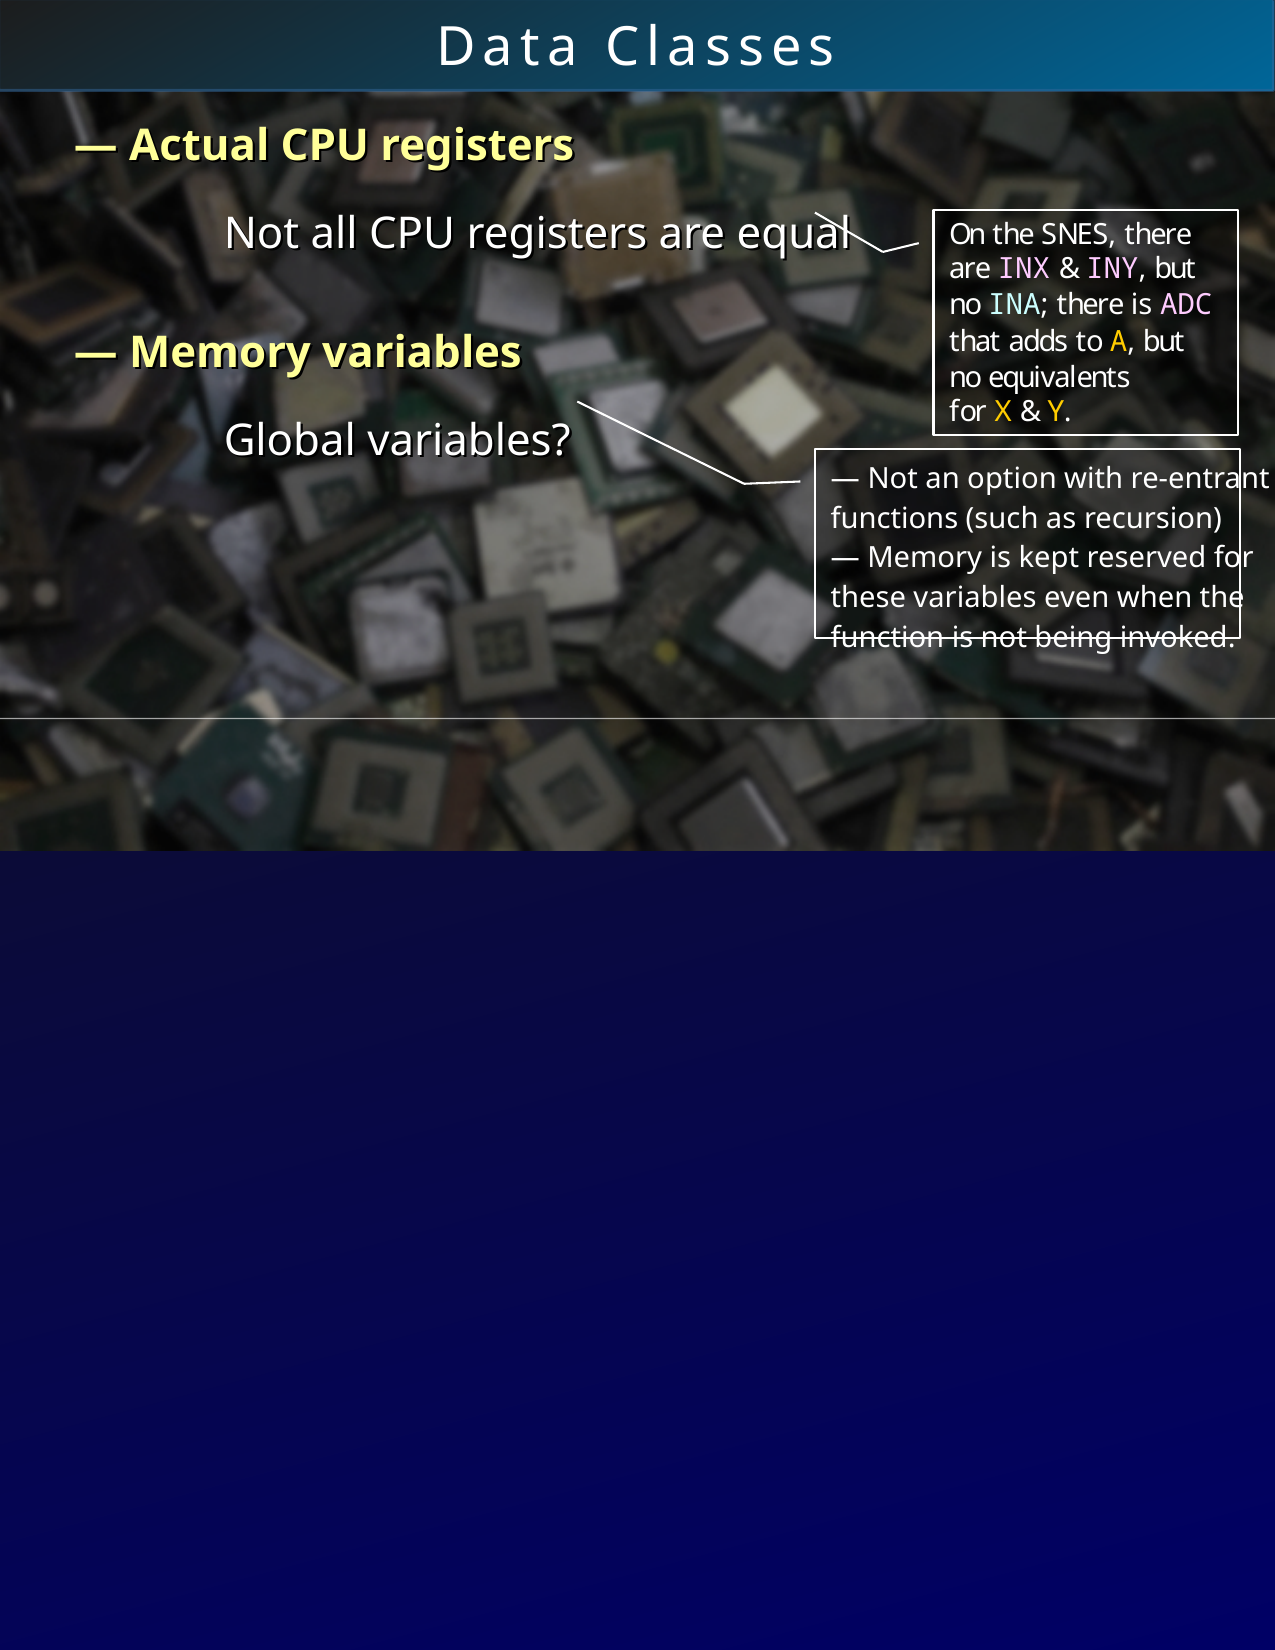

Data Classes
— Actual CPU registers
		Not all CPU registers are equal
— Memory variables
		Global variables?
— Not an option with re-entrant
functions (such as recursion)
— Memory is kept reserved for
these variables even when the
function is not being invoked.